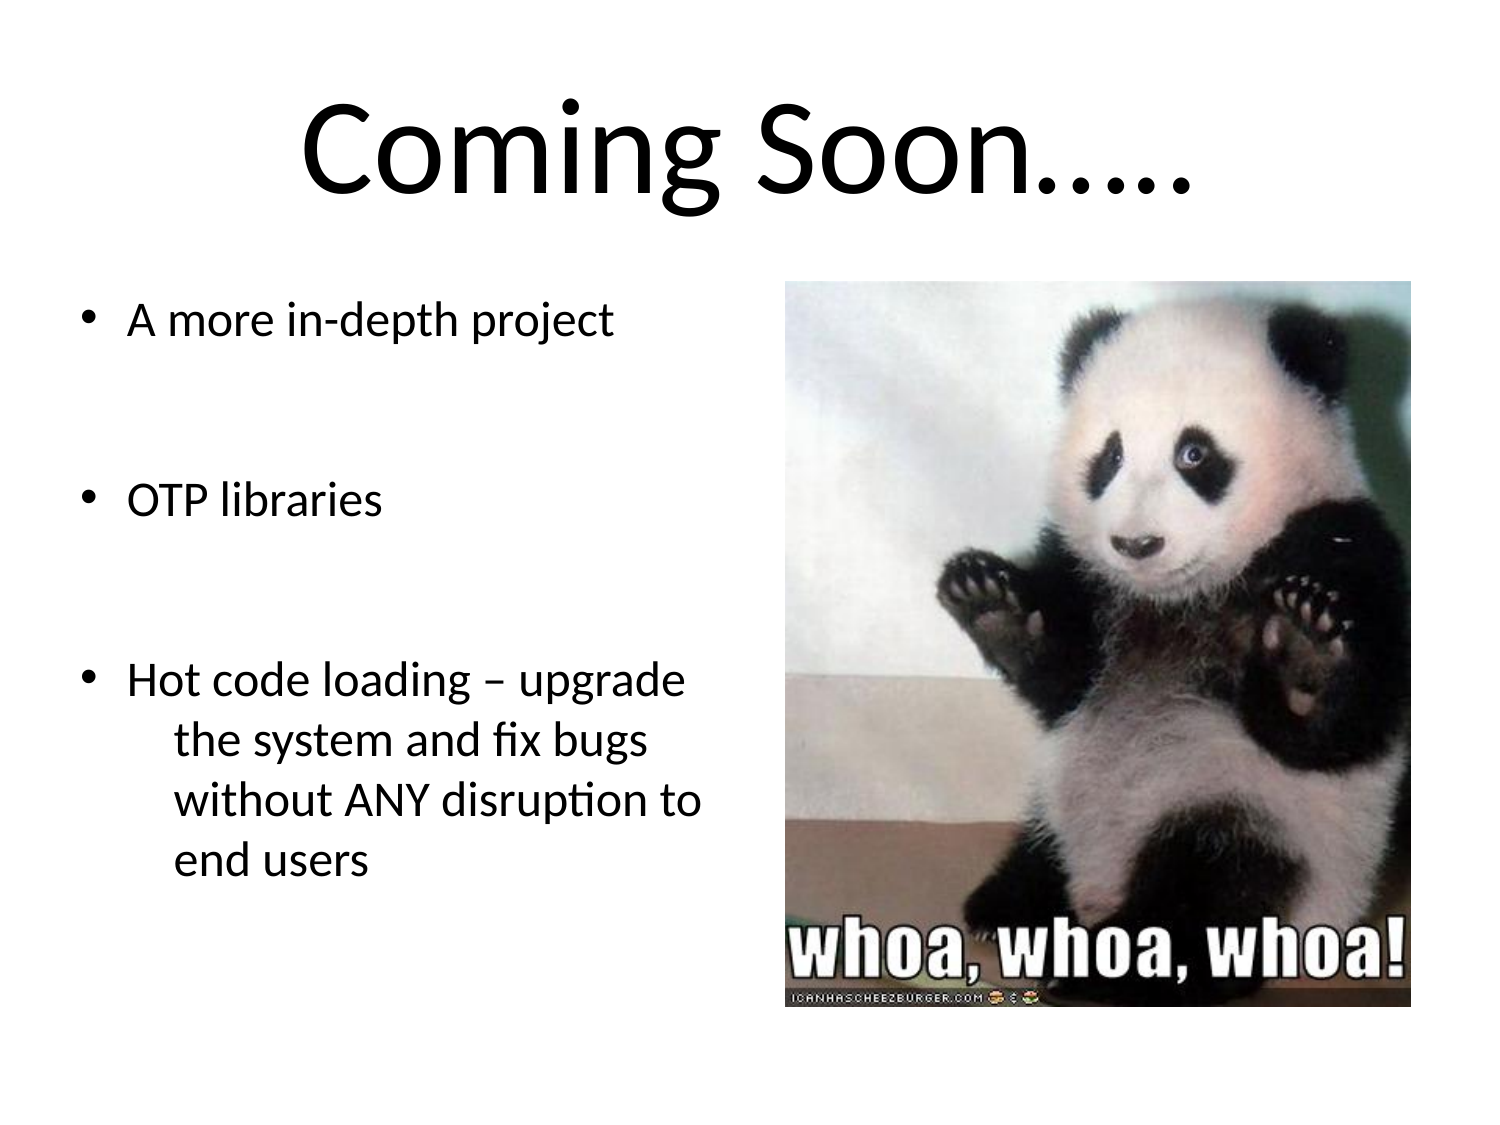

# Coming Soon…..
A more in-depth project
OTP libraries
Hot code loading – upgrade the system and fix bugs without ANY disruption to end users